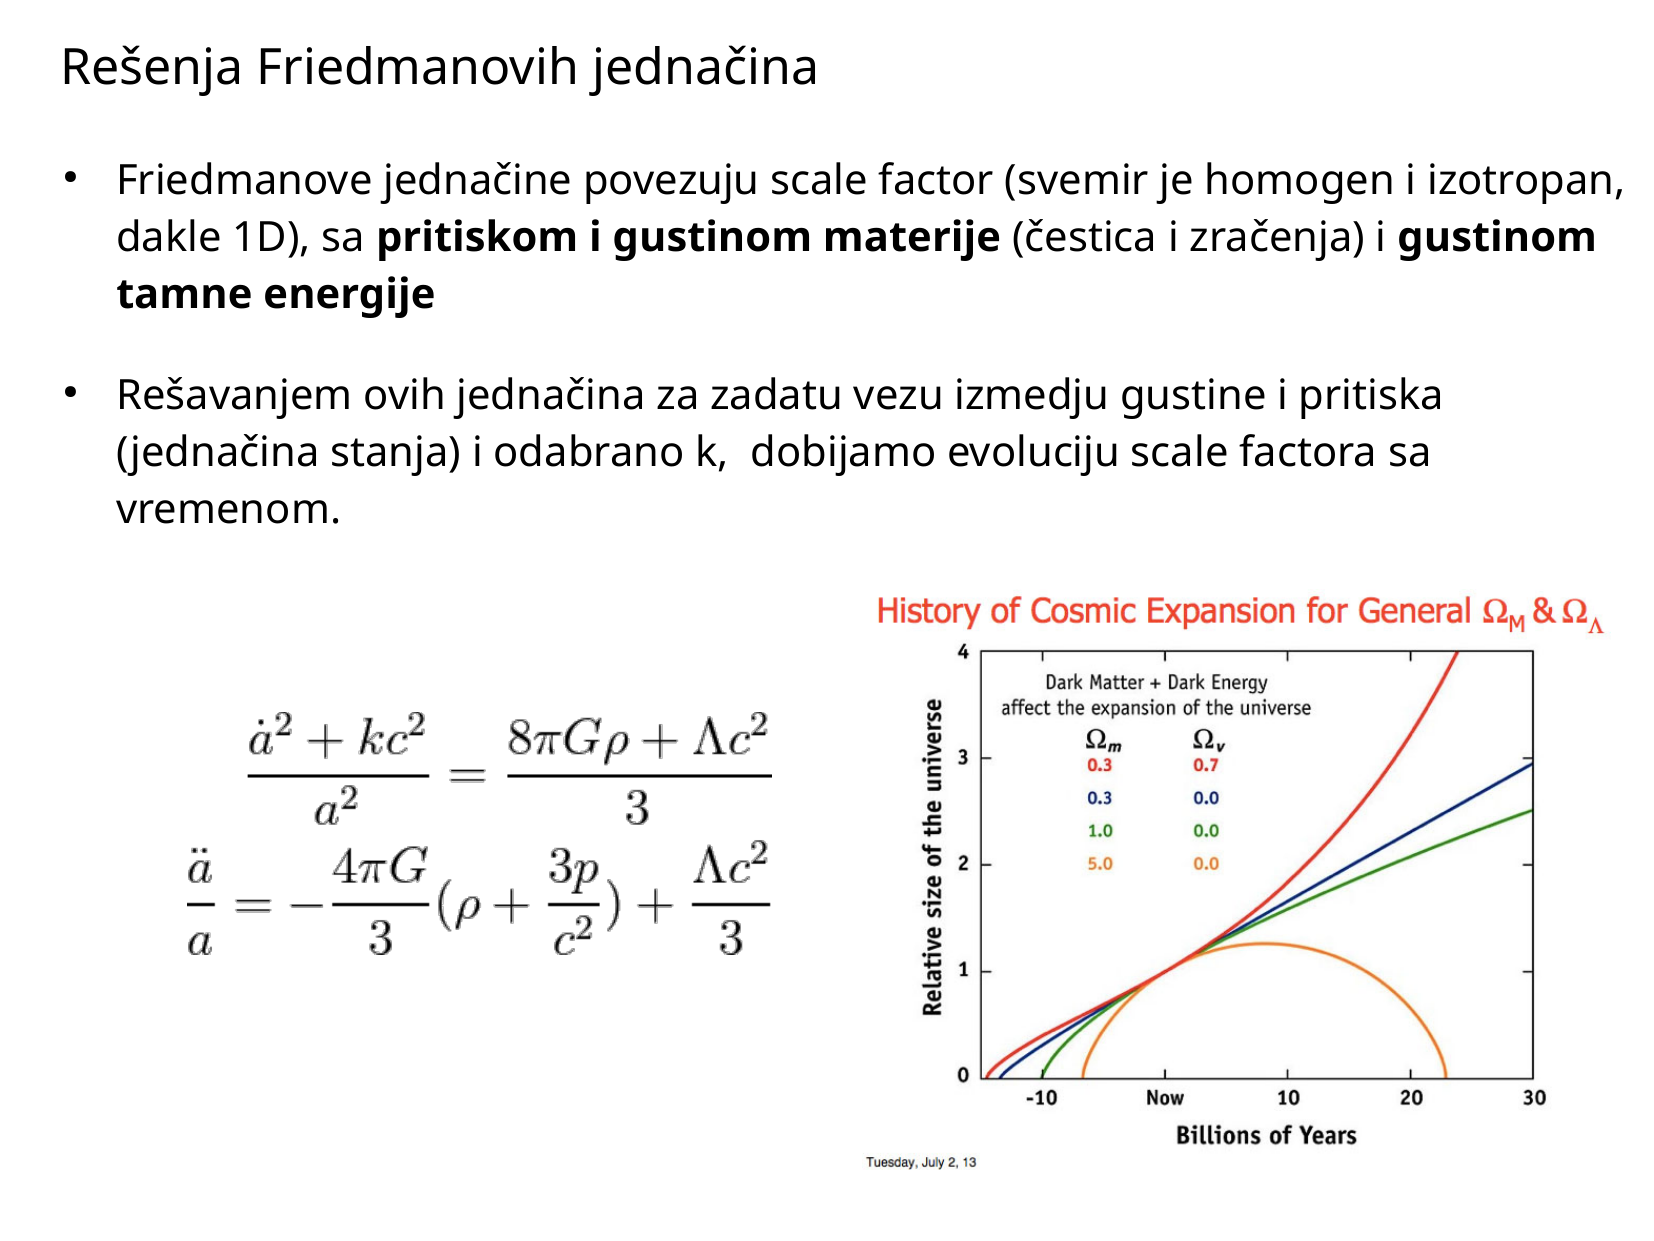

# Rešenja Friedmanovih jednačina
Friedmanove jednačine povezuju scale factor (svemir je homogen i izotropan, dakle 1D), sa pritiskom i gustinom materije (čestica i zračenja) i gustinom tamne energije
Rešavanjem ovih jednačina za zadatu vezu izmedju gustine i pritiska (jednačina stanja) i odabrano k, dobijamo evoluciju scale factora sa vremenom.